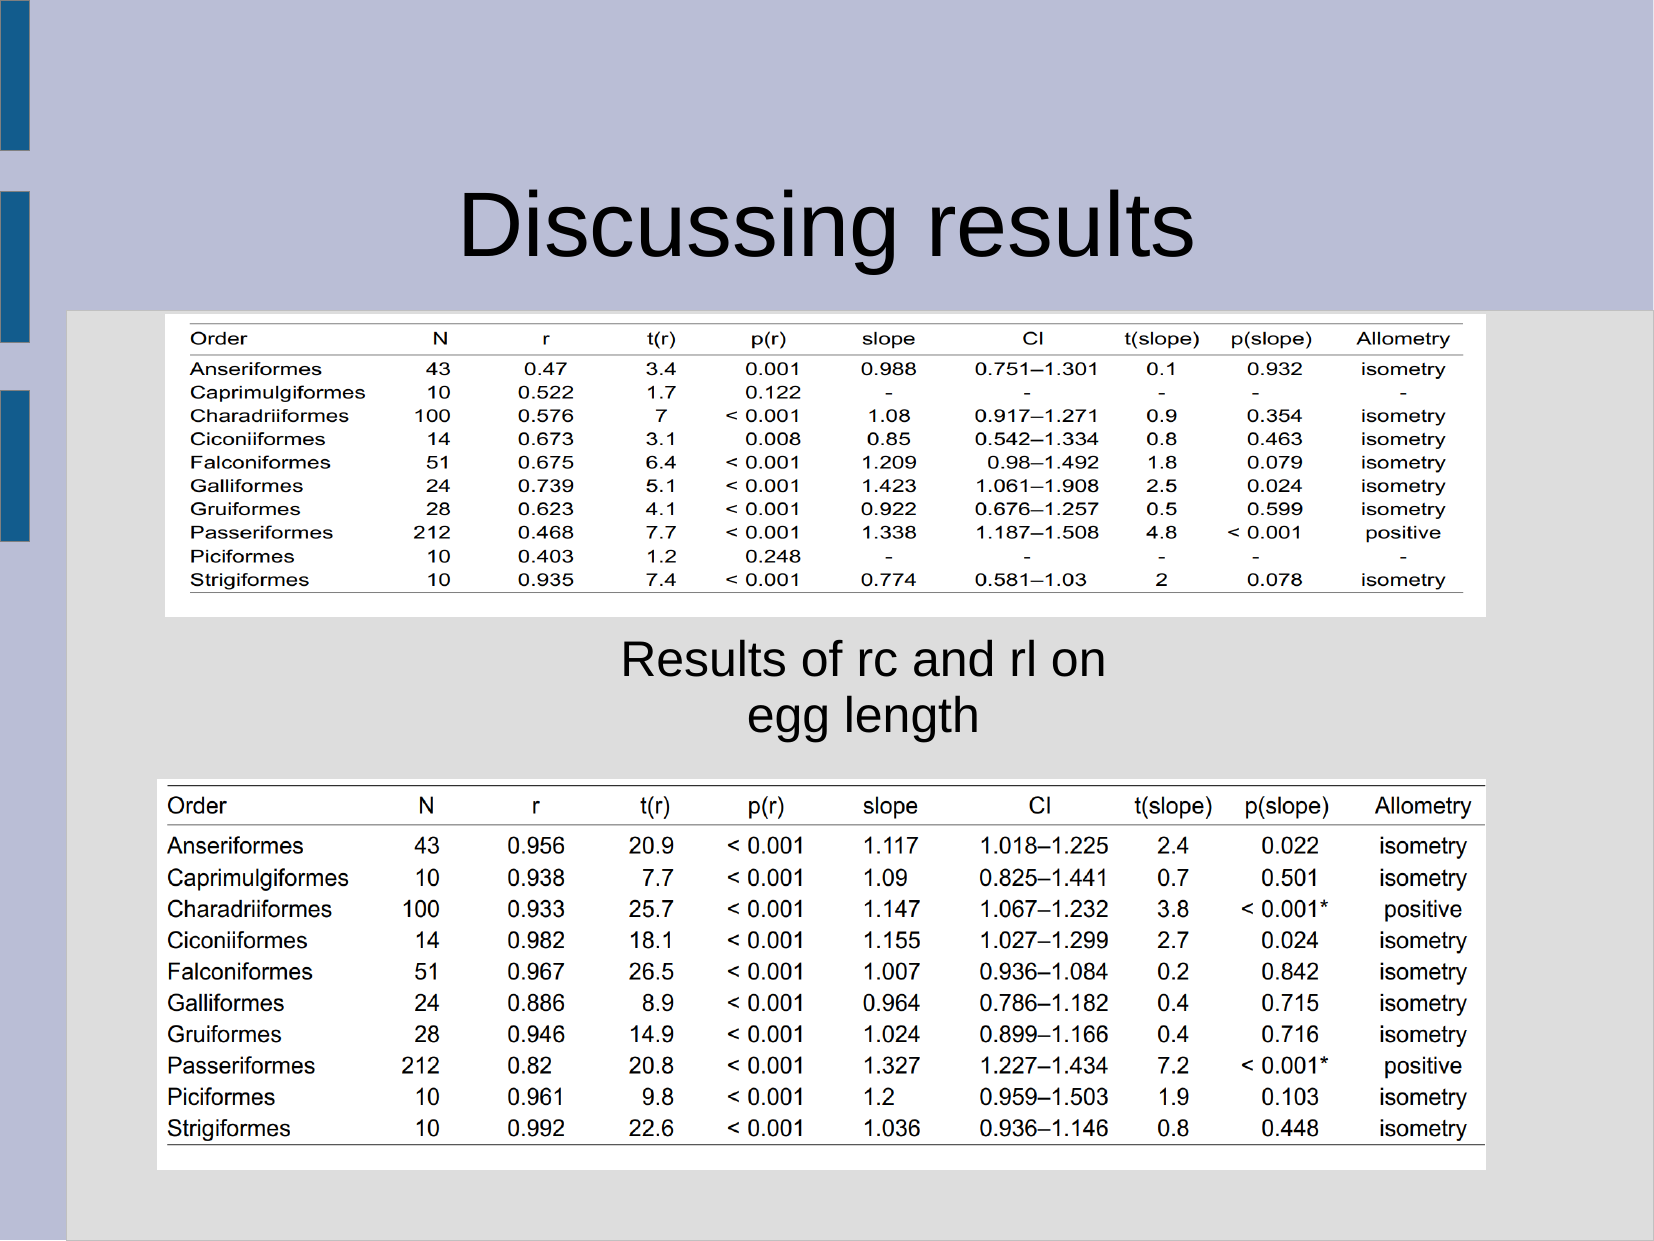

# Discussing results
Results of rc and rl on egg length